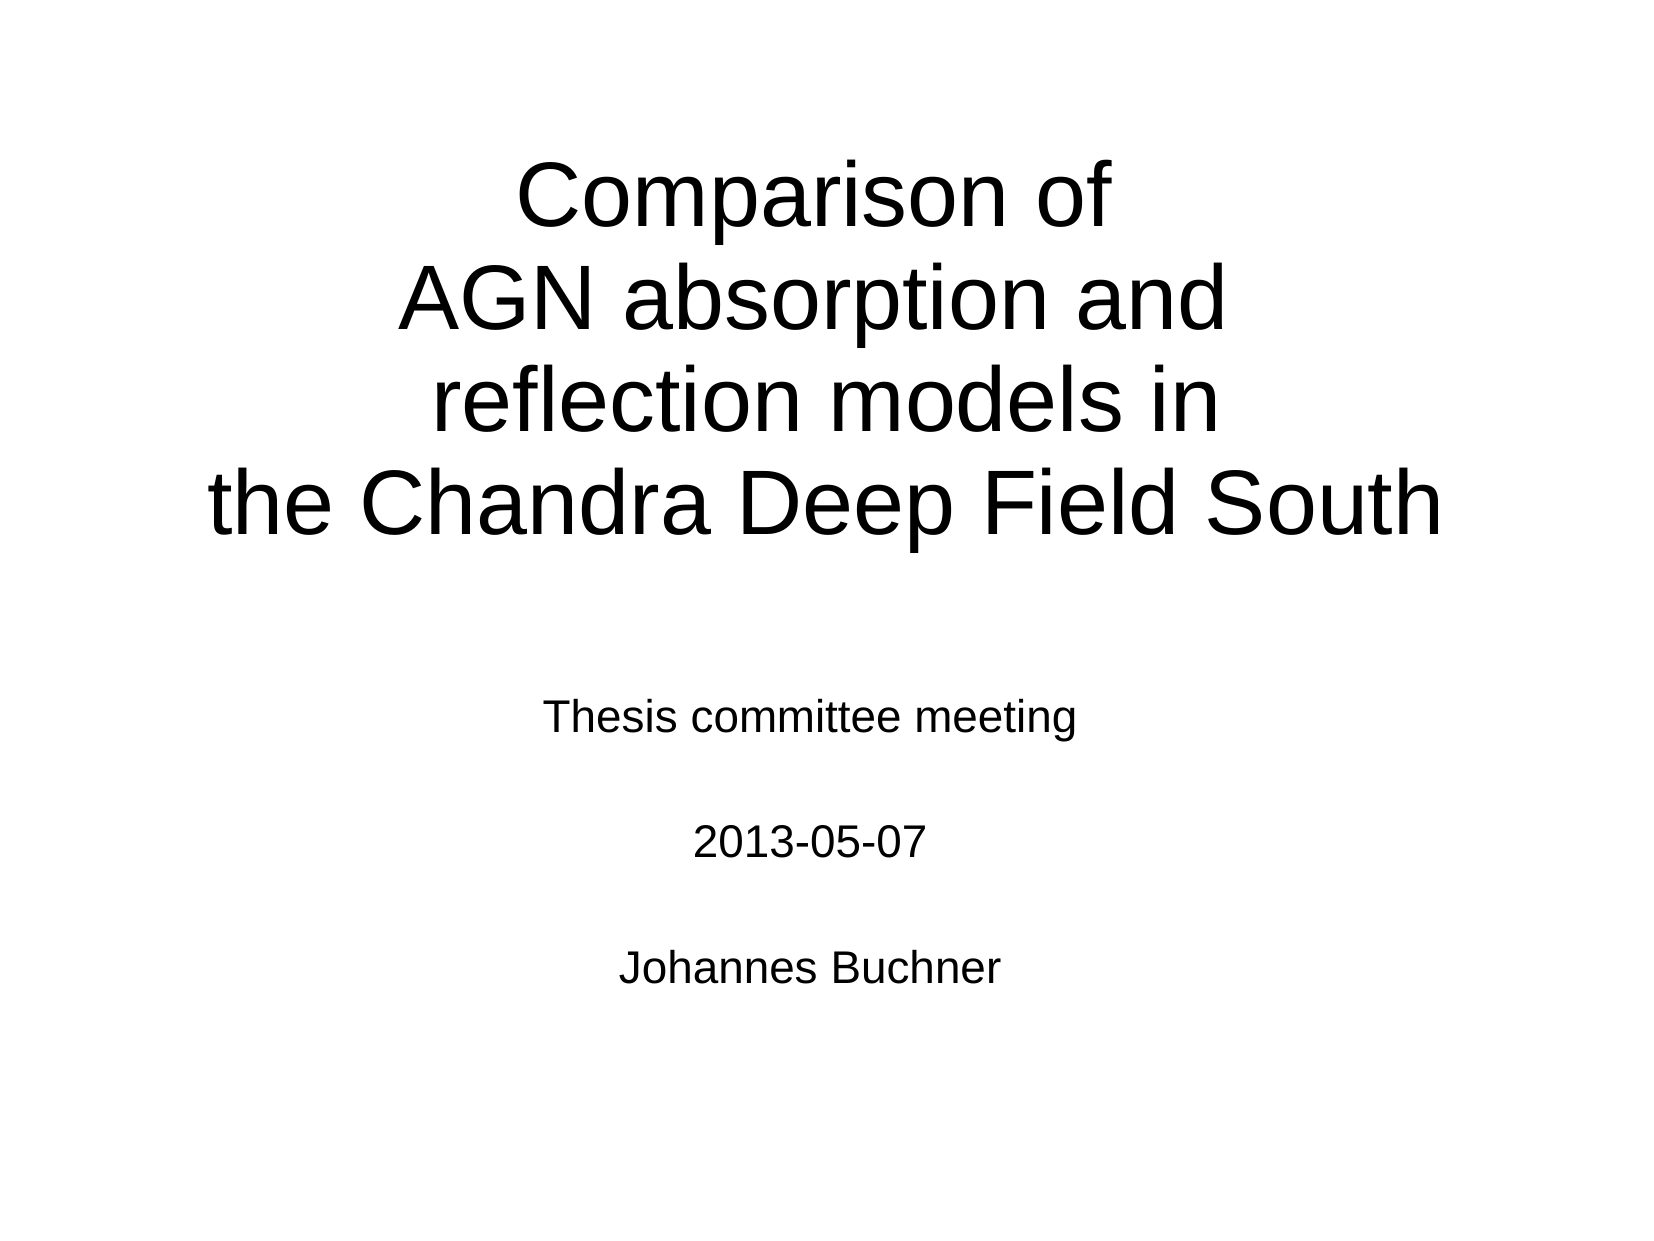

# Comparison of AGN absorption and reflection models in the Chandra Deep Field South
Thesis committee meeting
2013-05-07
Johannes Buchner